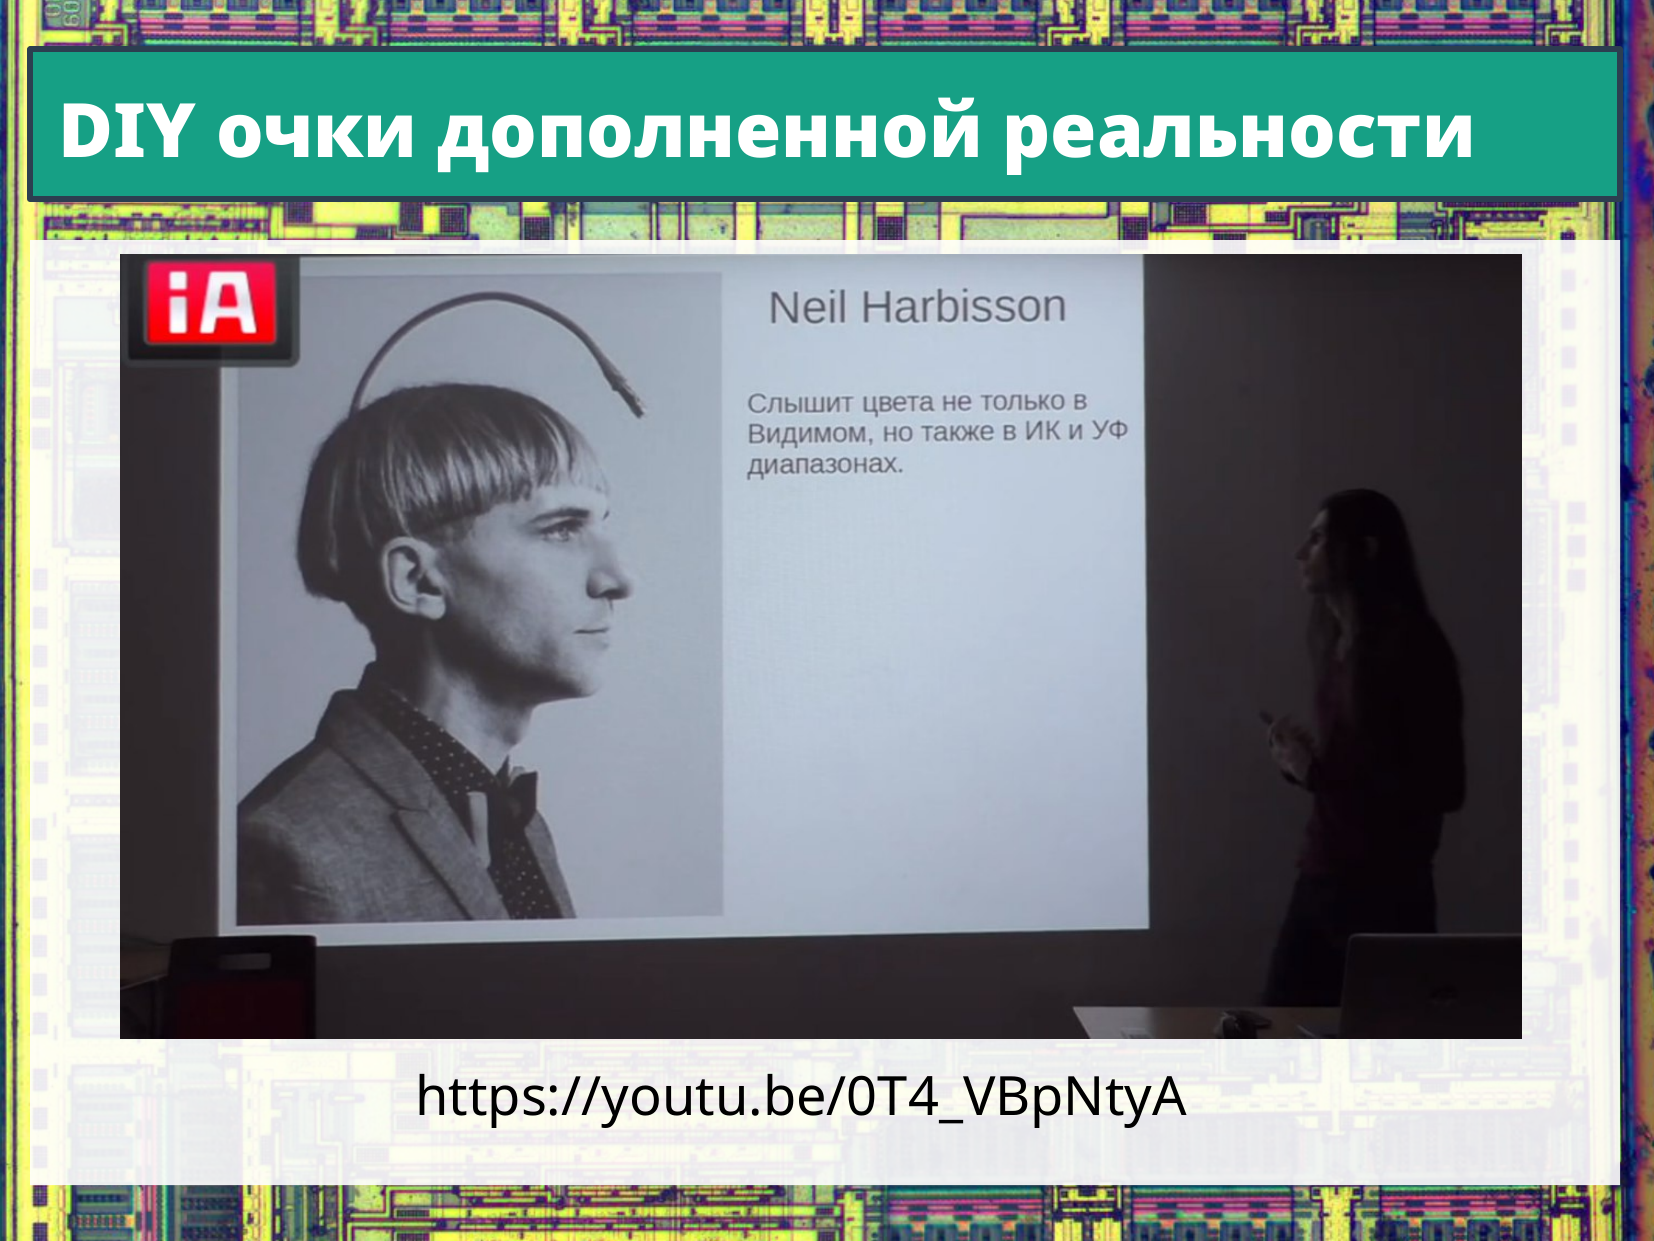

# DIY очки дополненной реальности
https://youtu.be/0T4_VBpNtyA
20